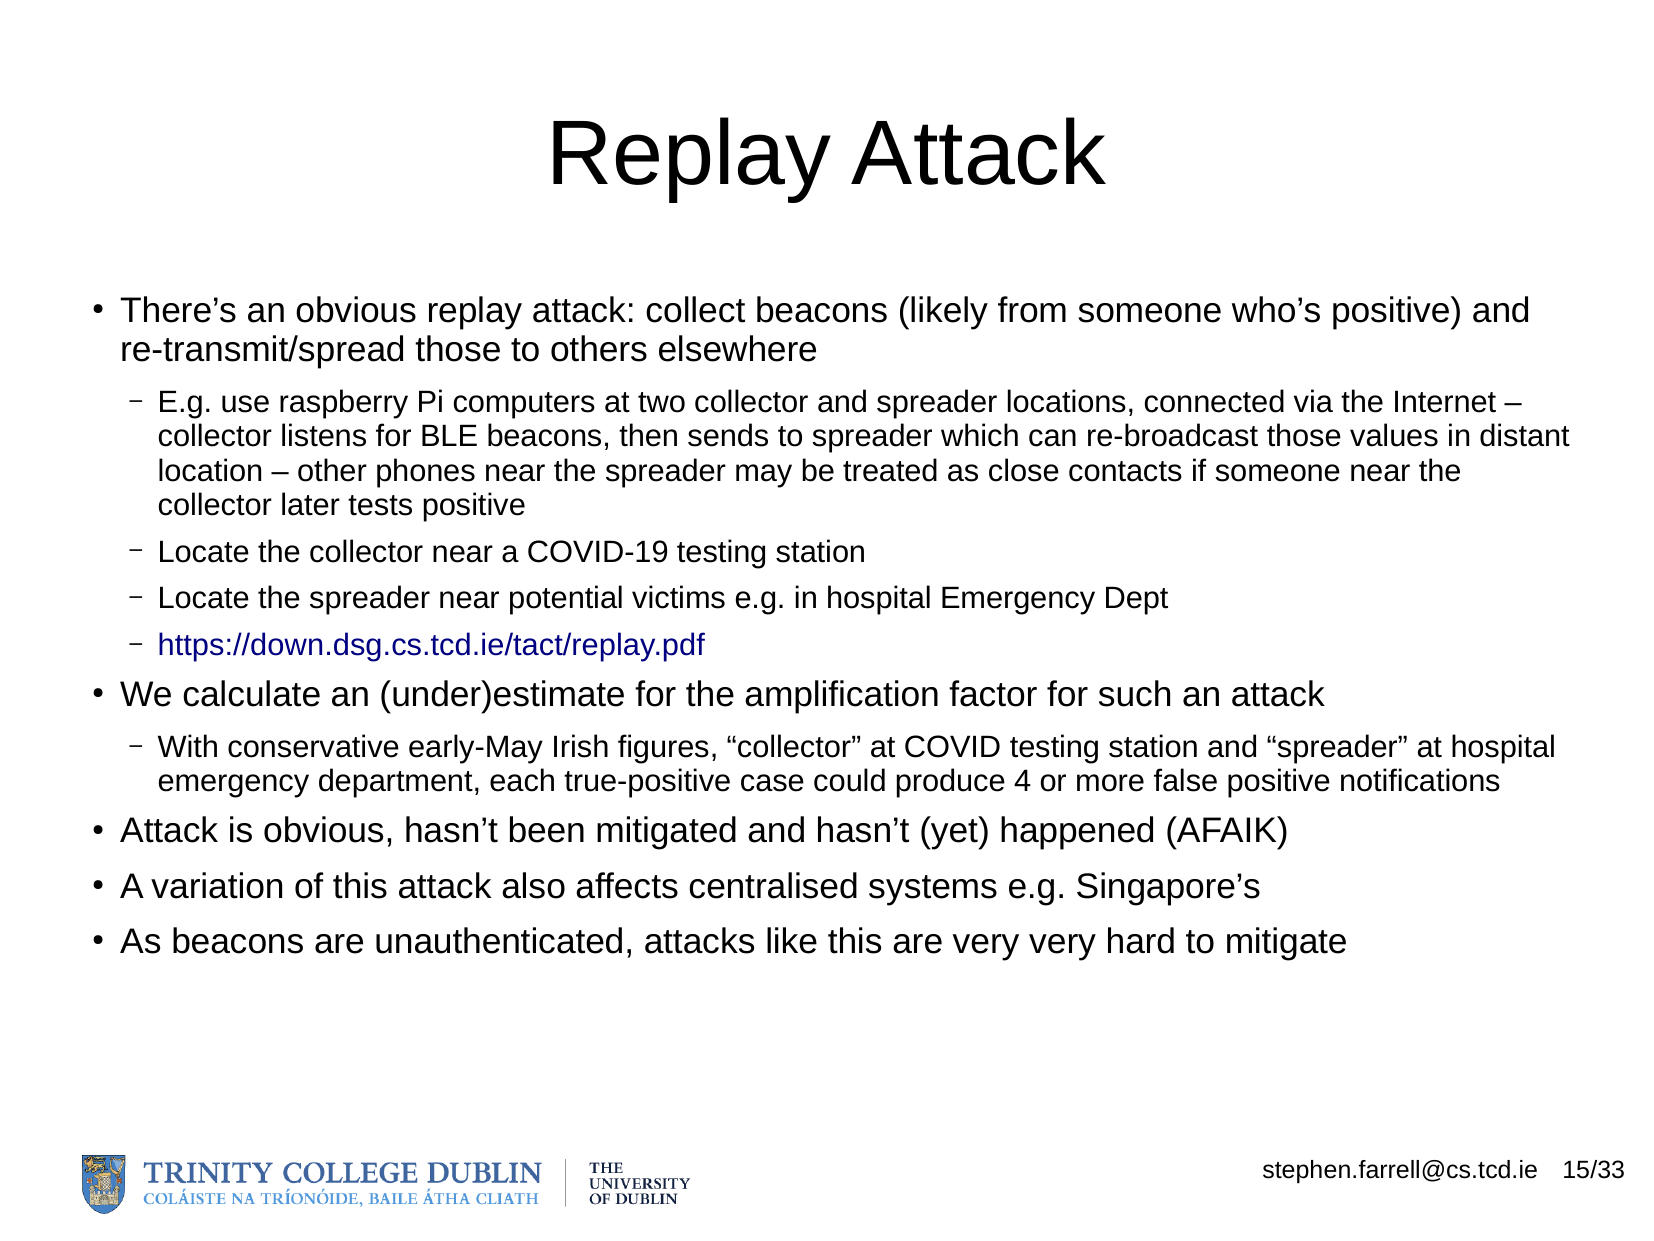

# Replay Attack
There’s an obvious replay attack: collect beacons (likely from someone who’s positive) and re-transmit/spread those to others elsewhere
E.g. use raspberry Pi computers at two collector and spreader locations, connected via the Internet – collector listens for BLE beacons, then sends to spreader which can re-broadcast those values in distant location – other phones near the spreader may be treated as close contacts if someone near the collector later tests positive
Locate the collector near a COVID-19 testing station
Locate the spreader near potential victims e.g. in hospital Emergency Dept
https://down.dsg.cs.tcd.ie/tact/replay.pdf
We calculate an (under)estimate for the amplification factor for such an attack
With conservative early-May Irish figures, “collector” at COVID testing station and “spreader” at hospital emergency department, each true-positive case could produce 4 or more false positive notifications
Attack is obvious, hasn’t been mitigated and hasn’t (yet) happened (AFAIK)
A variation of this attack also affects centralised systems e.g. Singapore’s
As beacons are unauthenticated, attacks like this are very very hard to mitigate